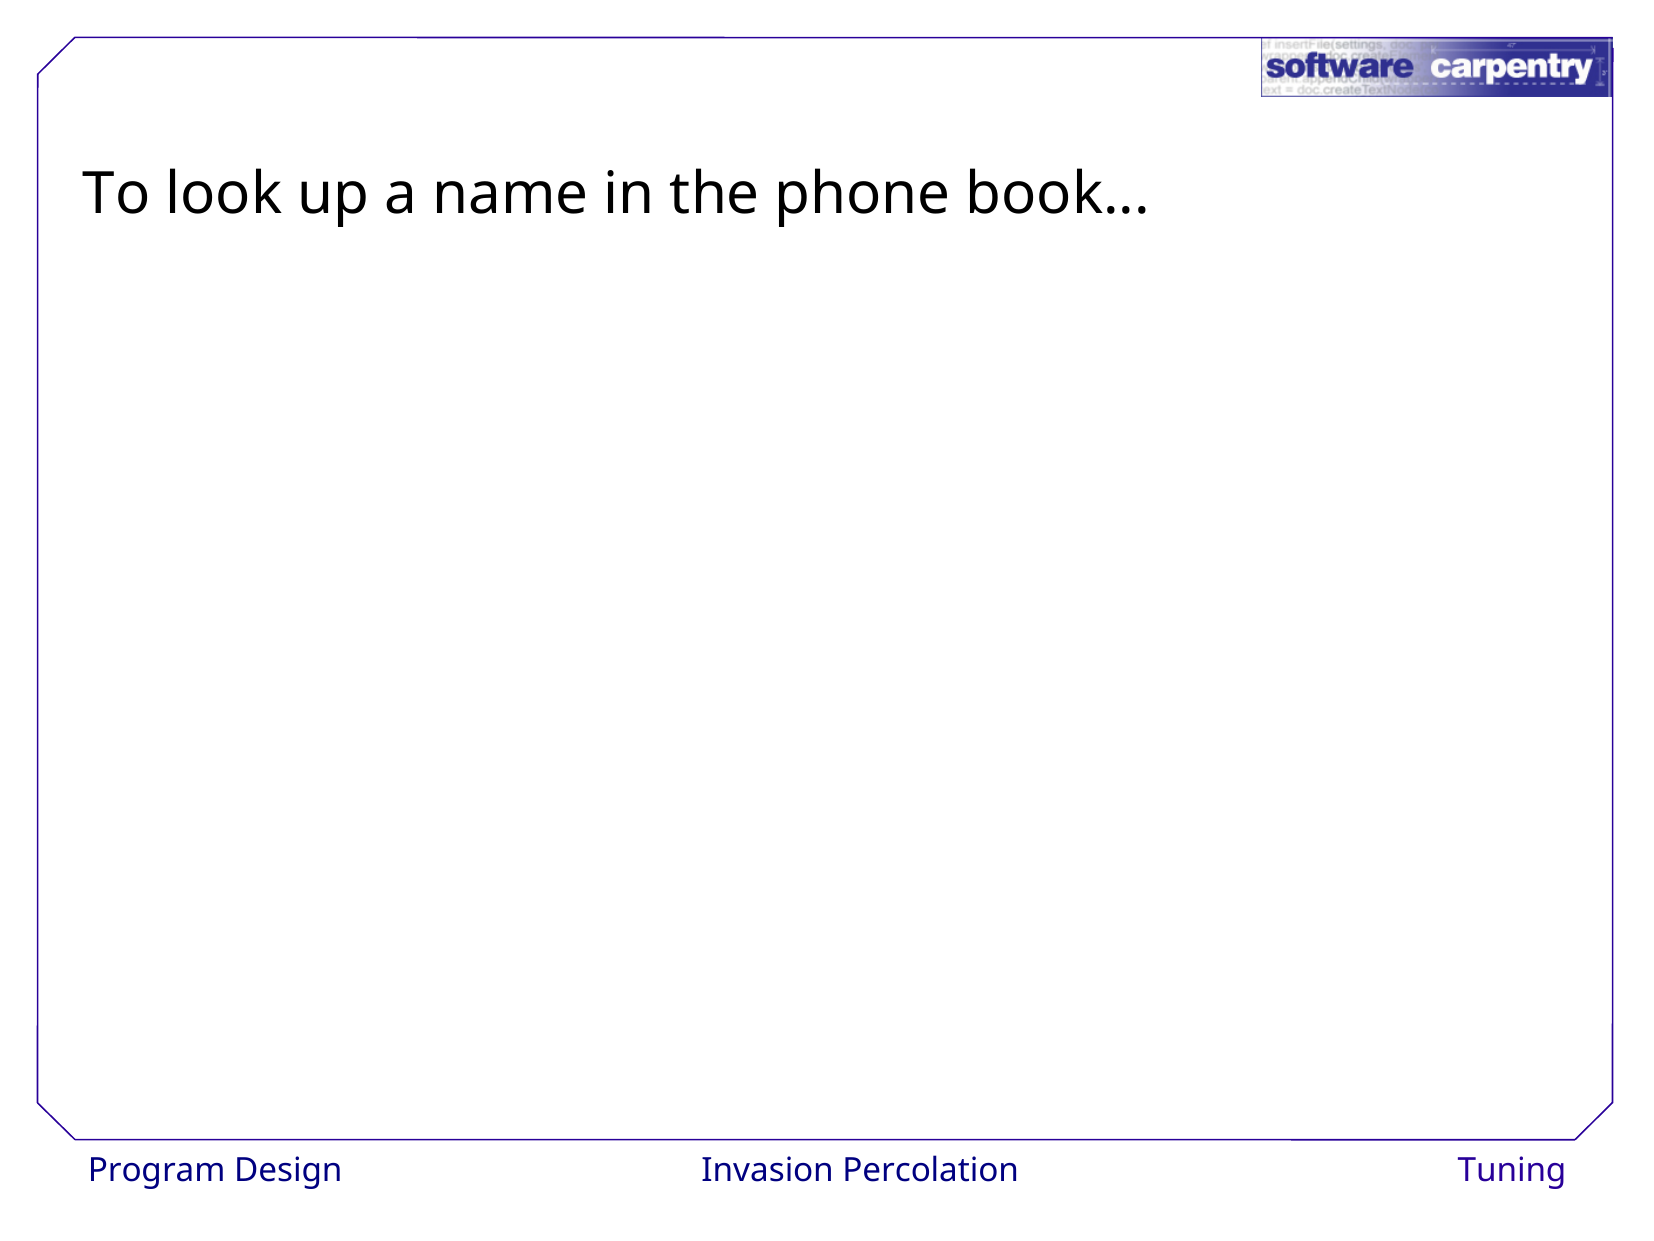

To look up a name in the phone book...